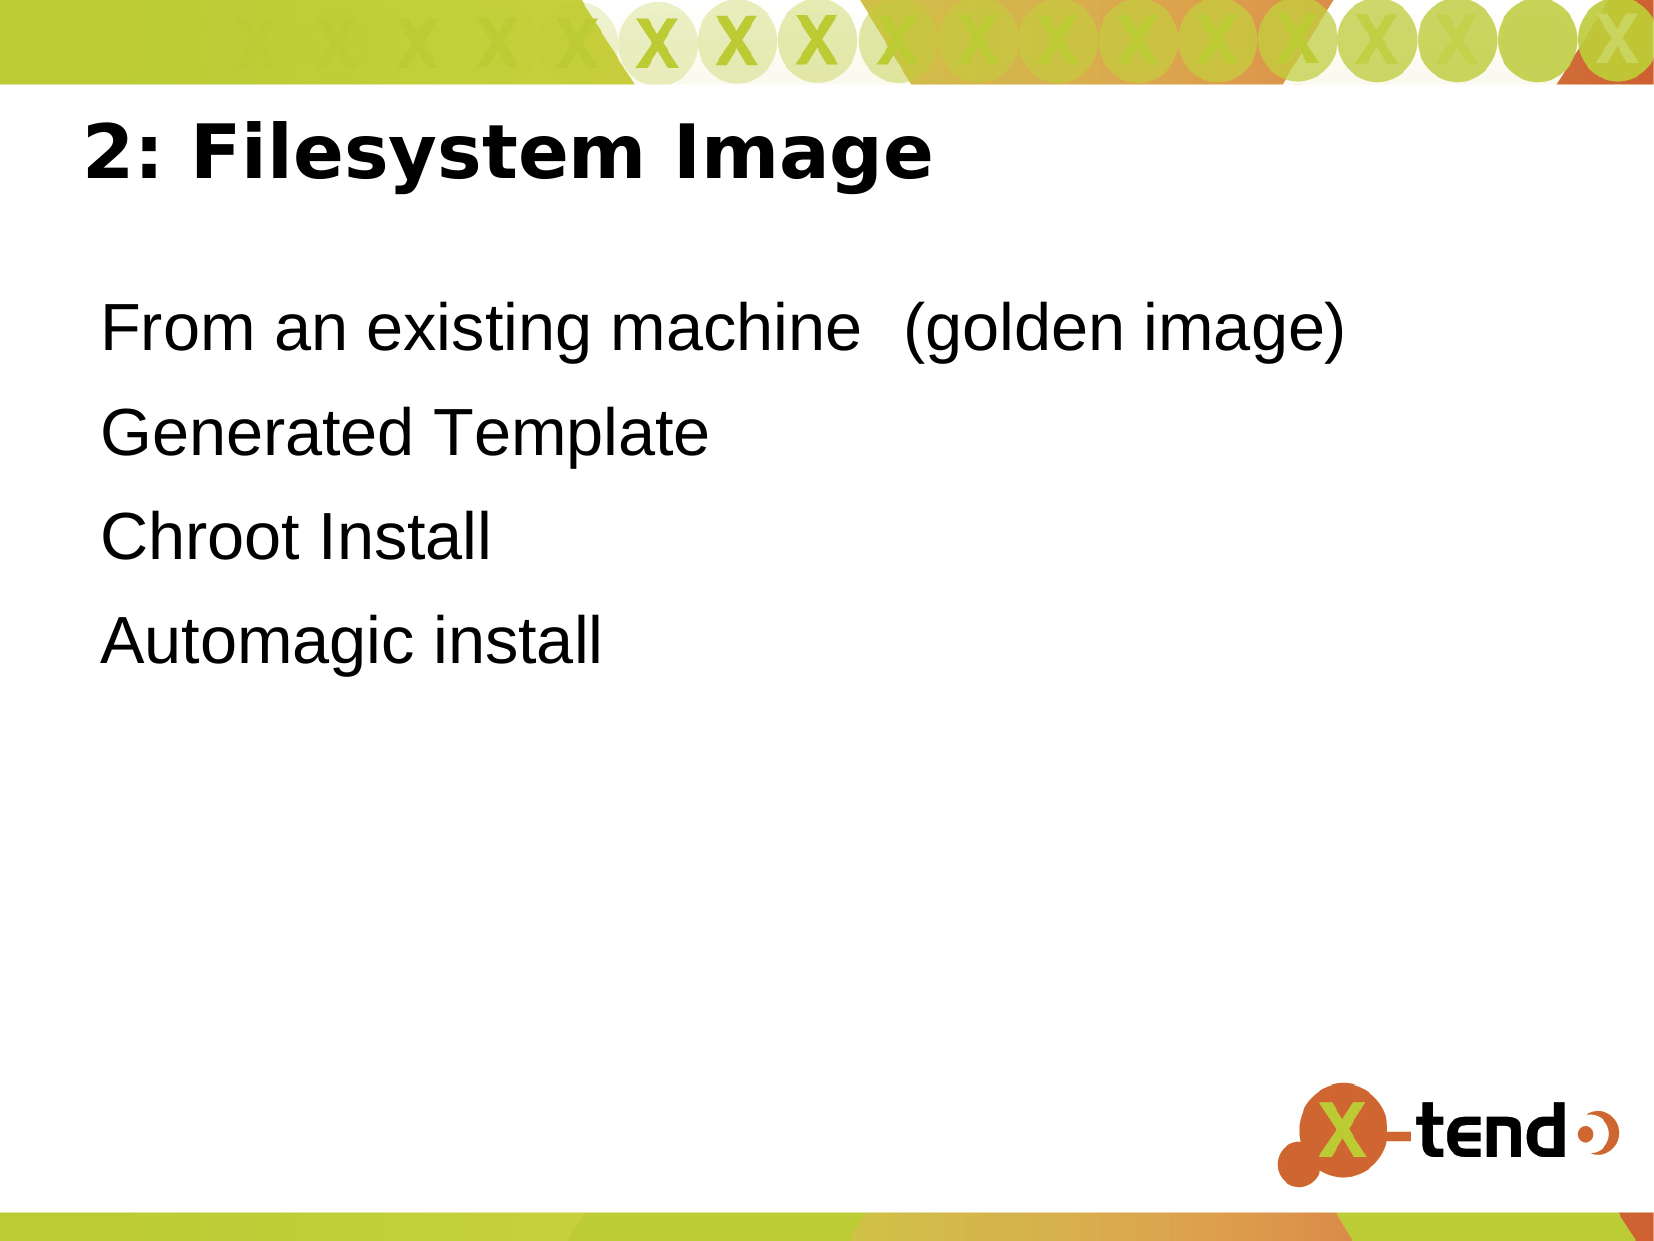

# 2: Filesystem Image
From an existing machine	(golden image)
Generated Template
Chroot Install
Automagic install